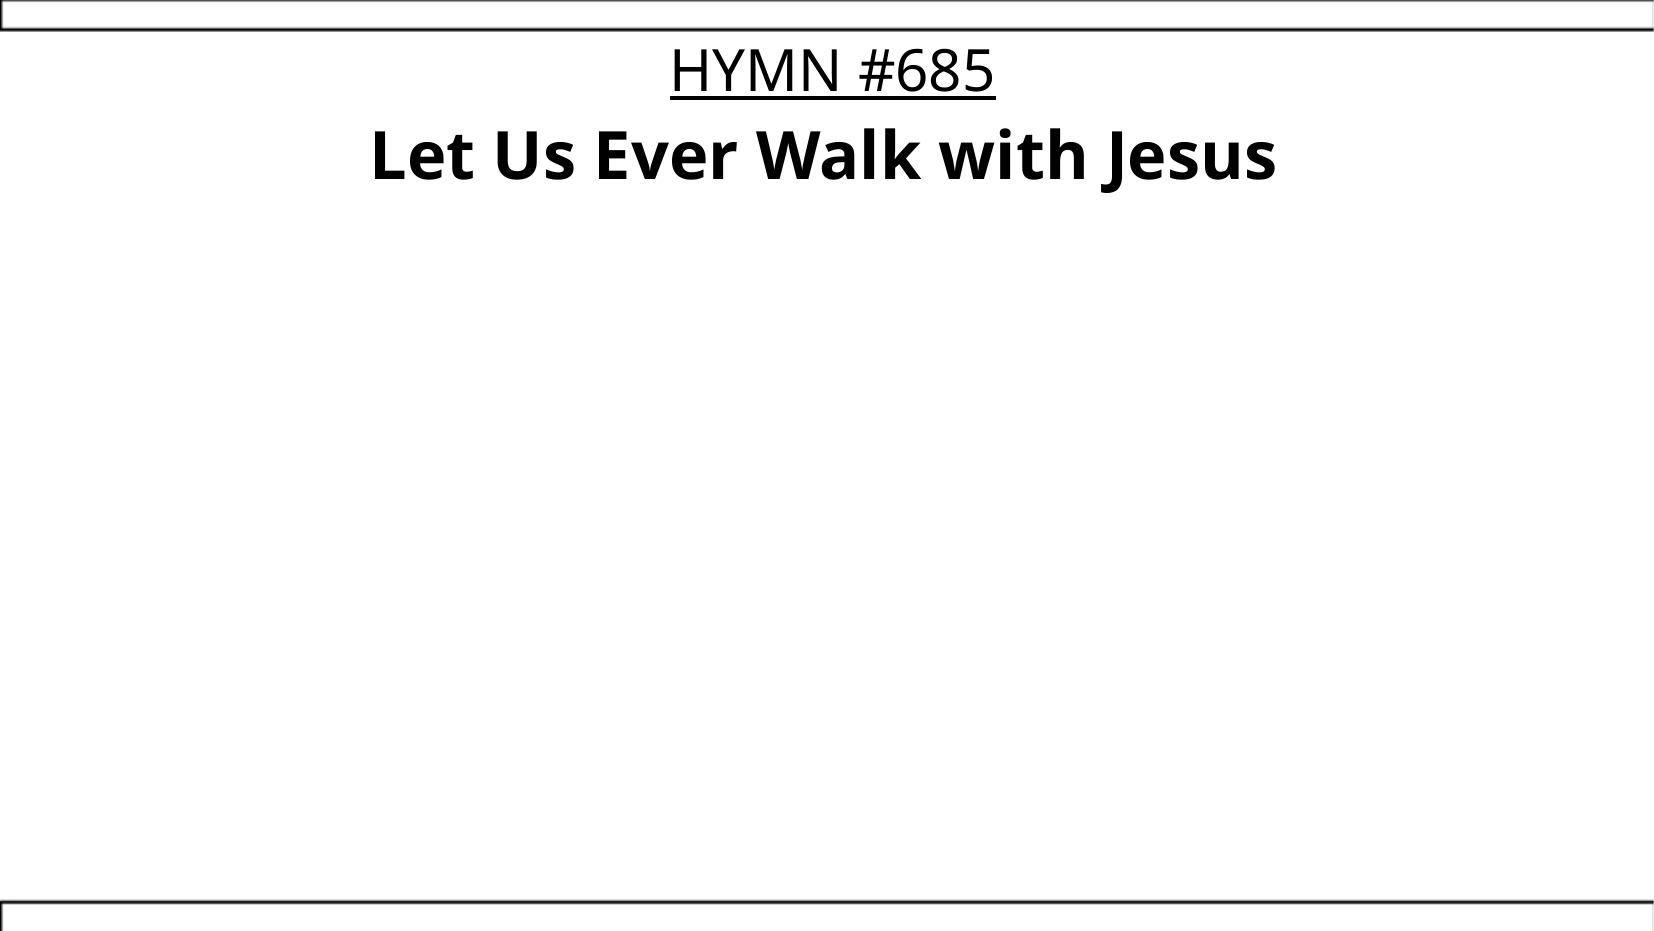

HYMN #685
Let Us Ever Walk with Jesus